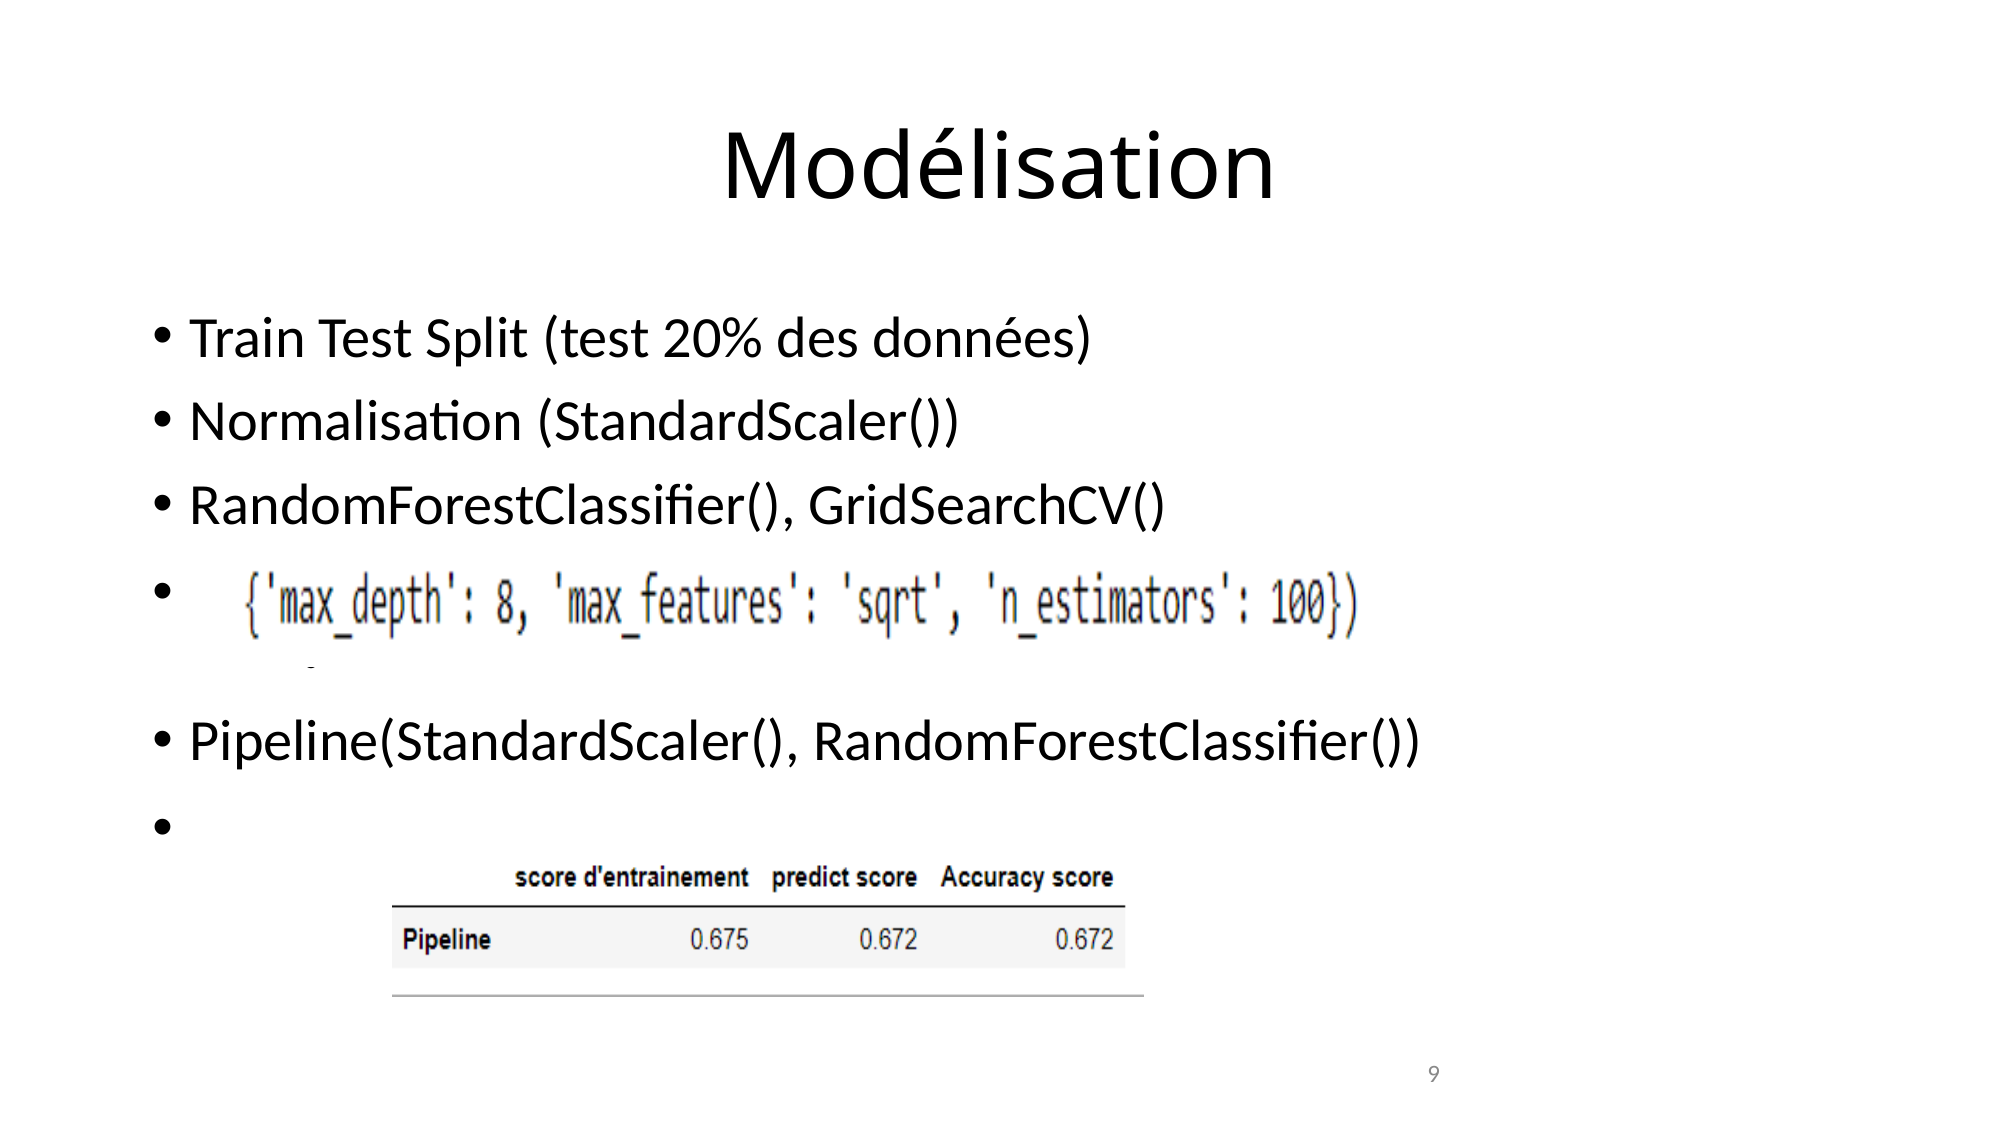

# Modélisation
Train Test Split (test 20% des données)
Normalisation (StandardScaler())
RandomForestClassifier(), GridSearchCV()
Pipeline(StandardScaler(), RandomForestClassifier())